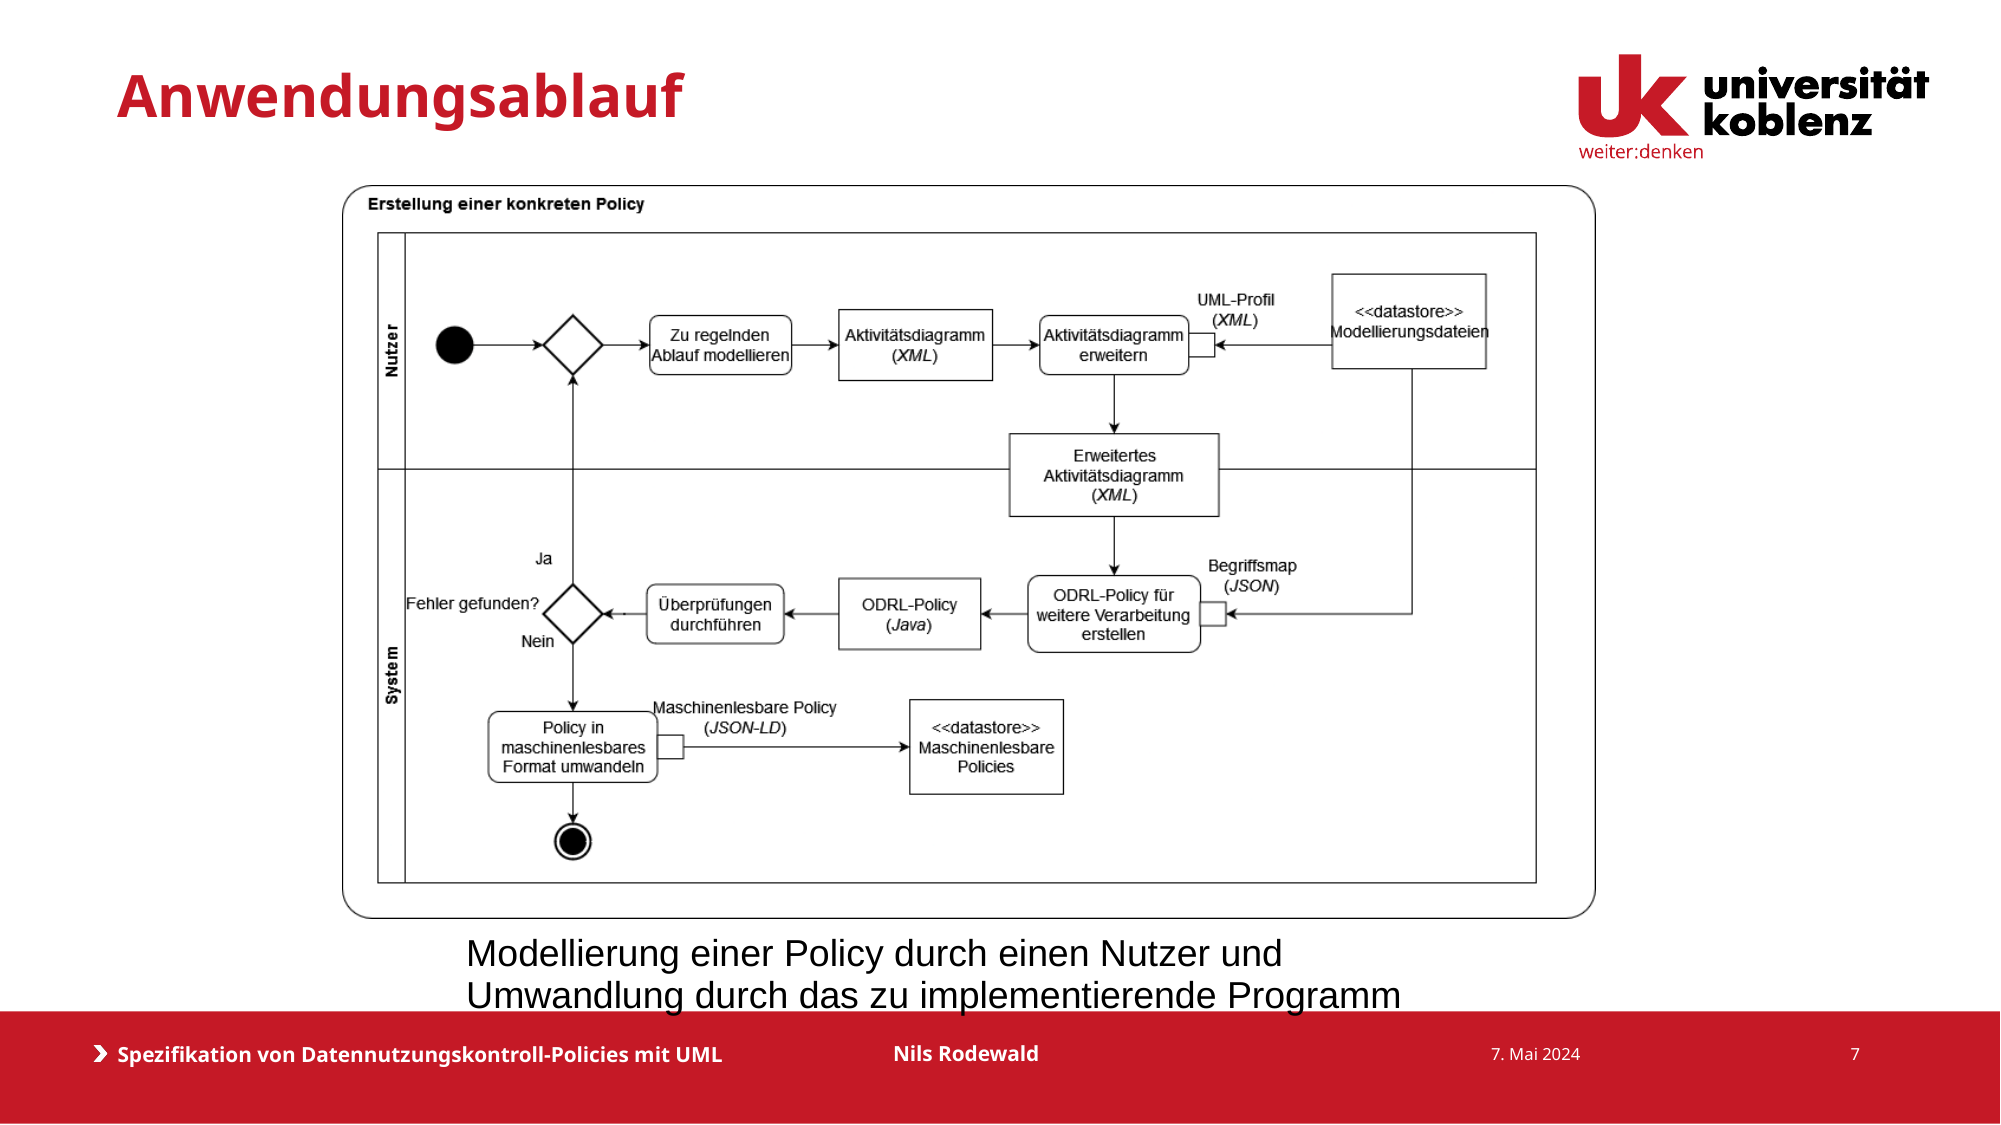

# Anwendungsablauf
Modellierung einer Policy durch einen Nutzer und Umwandlung durch das zu implementierende Programm